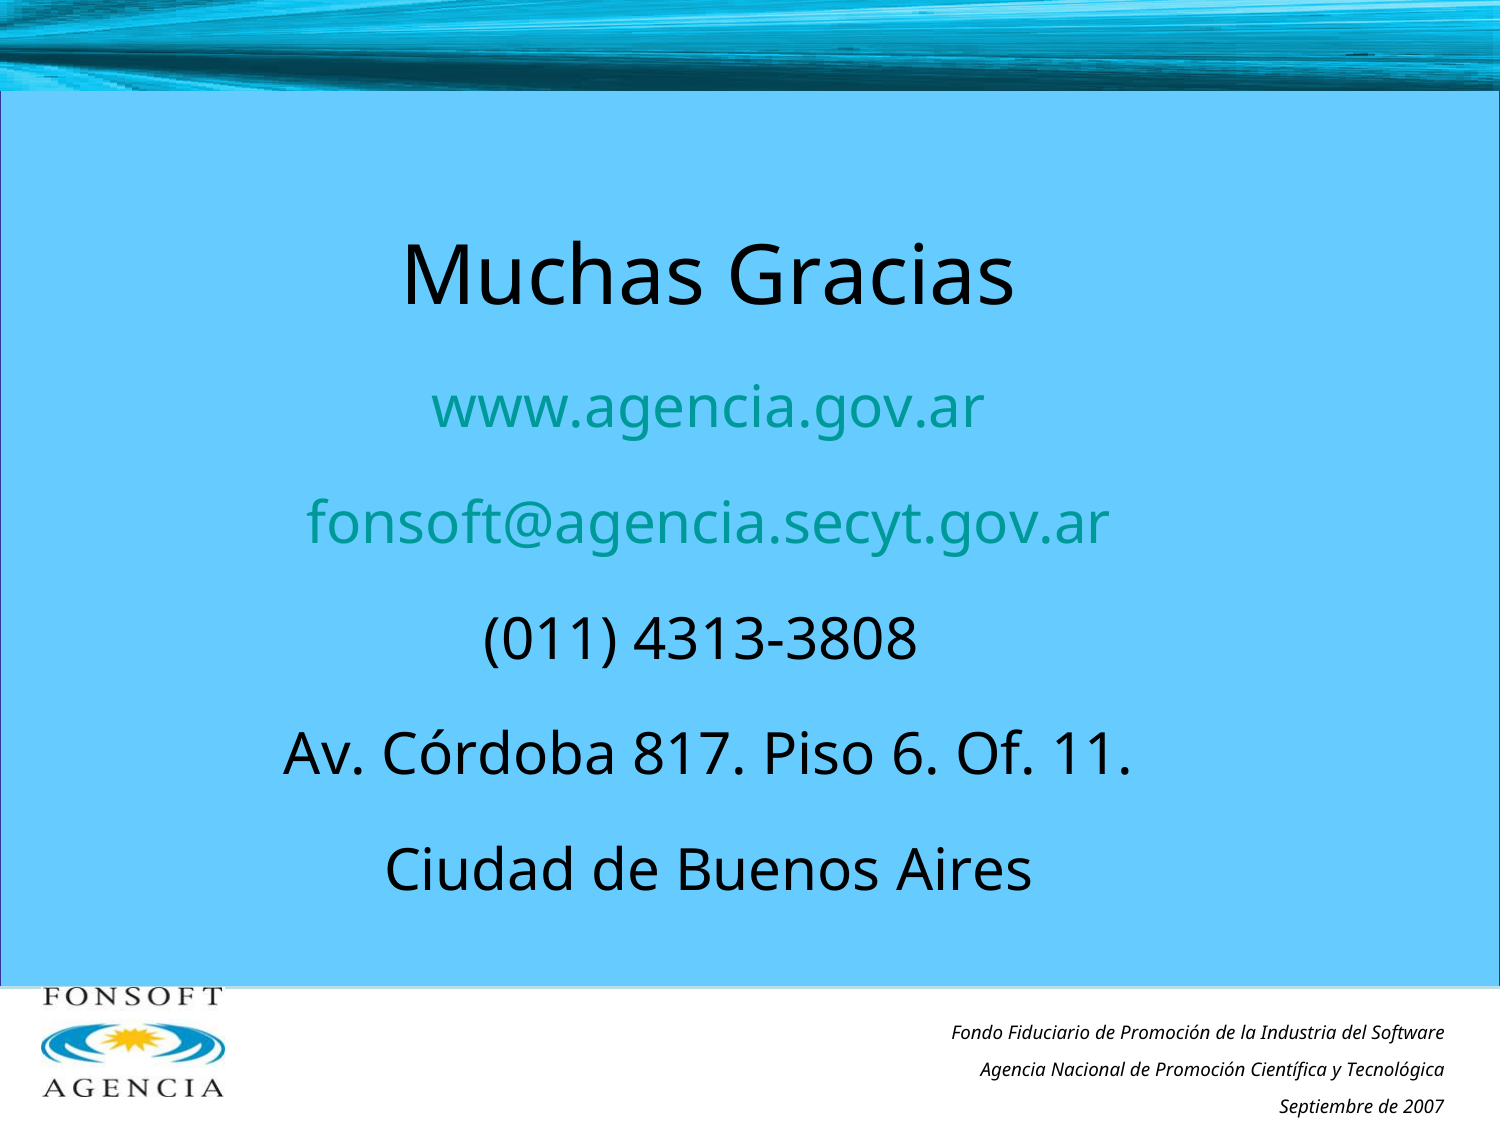

Muchas Gracias
www.agencia.gov.ar
fonsoft@agencia.secyt.gov.ar
(011) 4313-3808
Av. Córdoba 817. Piso 6. Of. 11.
Ciudad de Buenos Aires